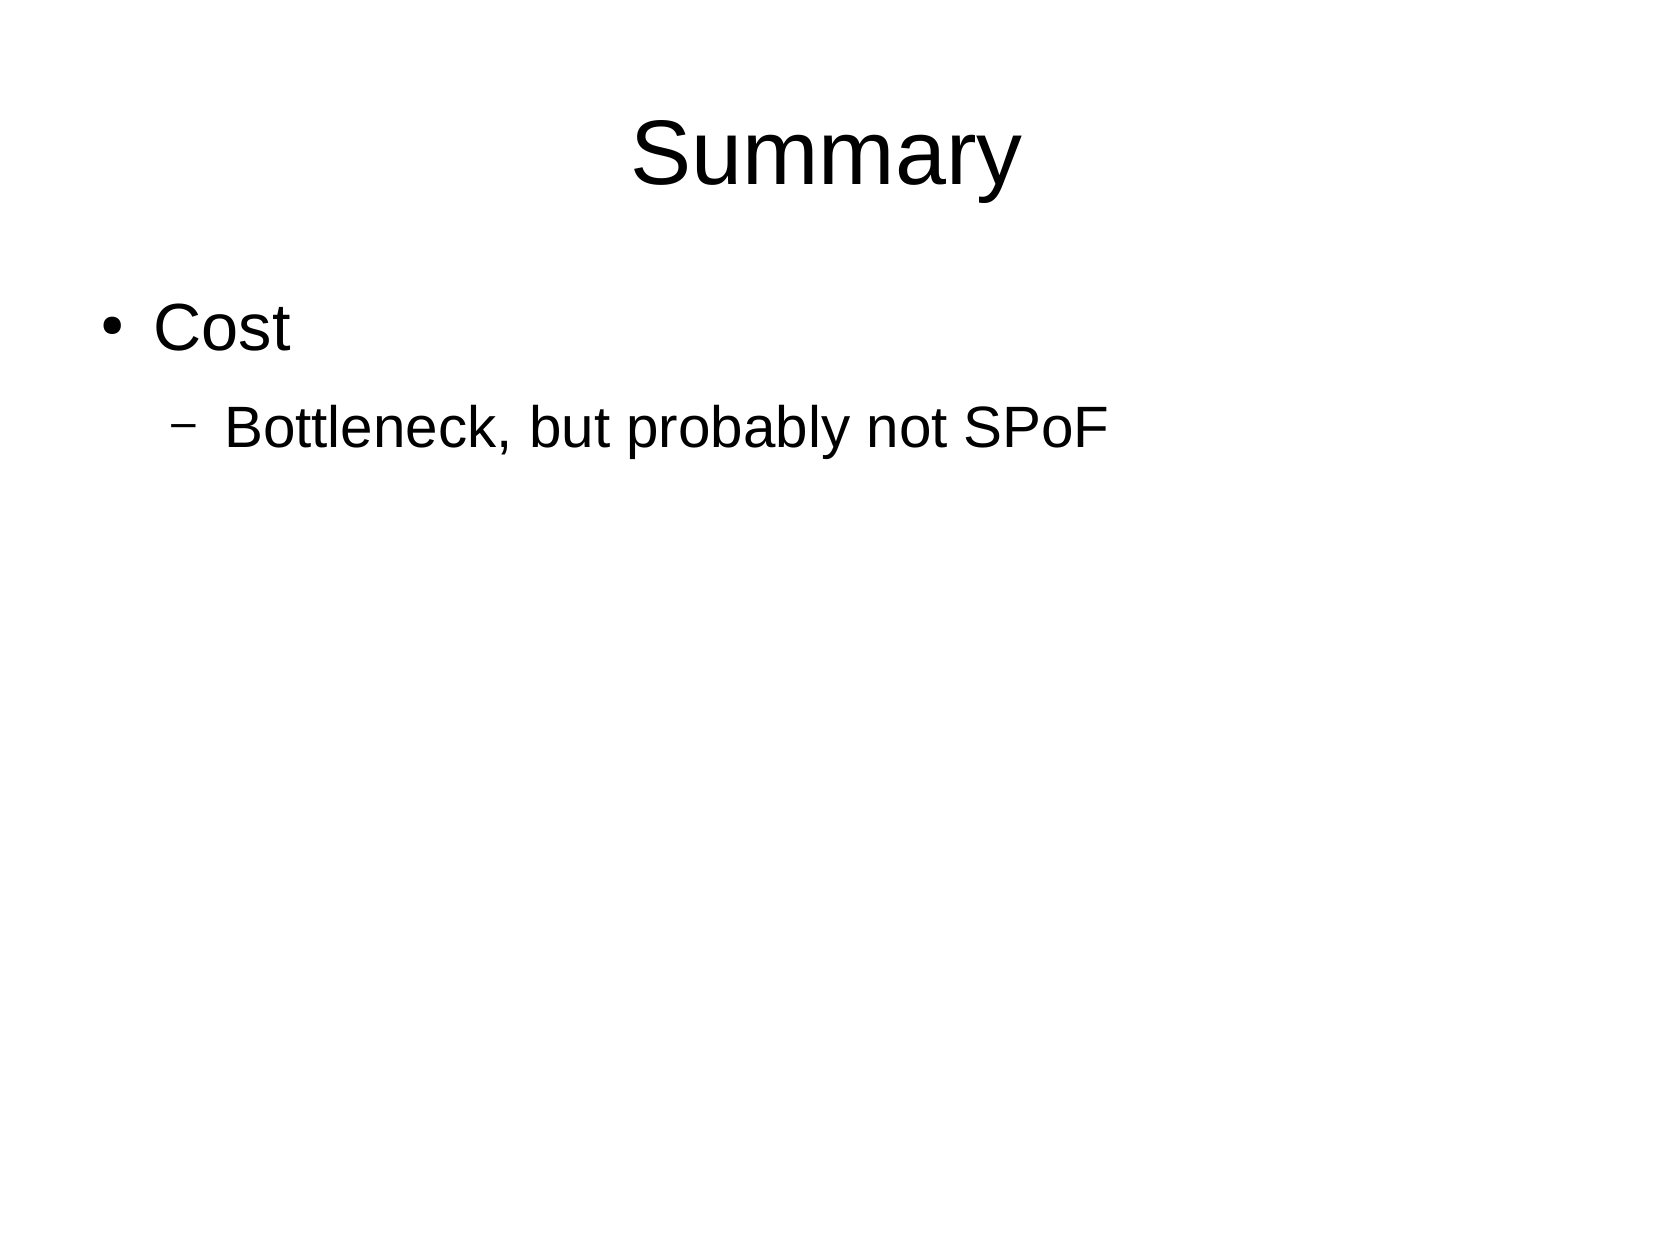

# Summary
Cost
Bottleneck, but probably not SPoF